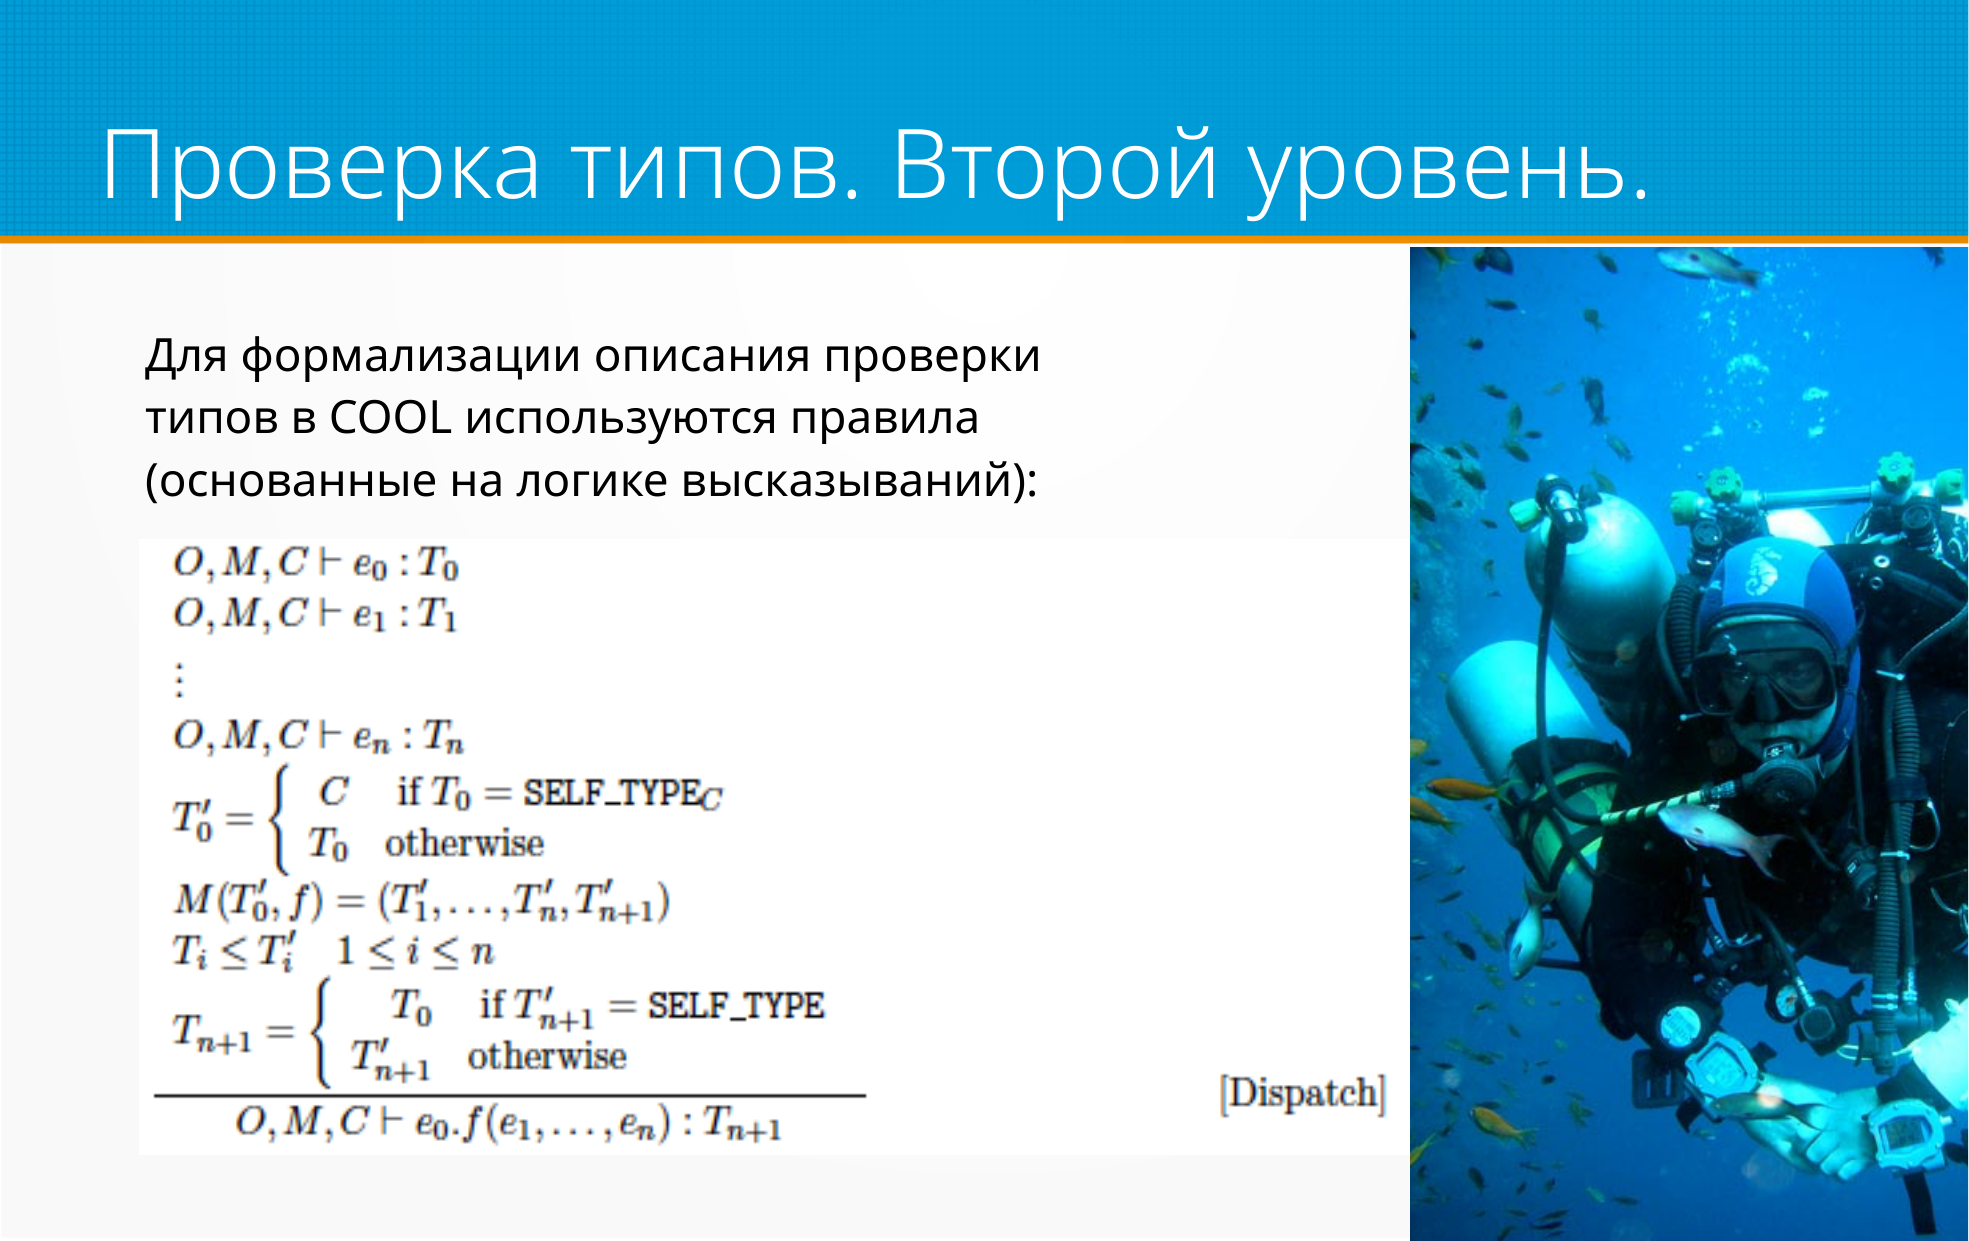

# Проверка типов. Второй уровень.
Для формализации описания проверки
типов в COOL используются правила
(основанные на логике высказываний):